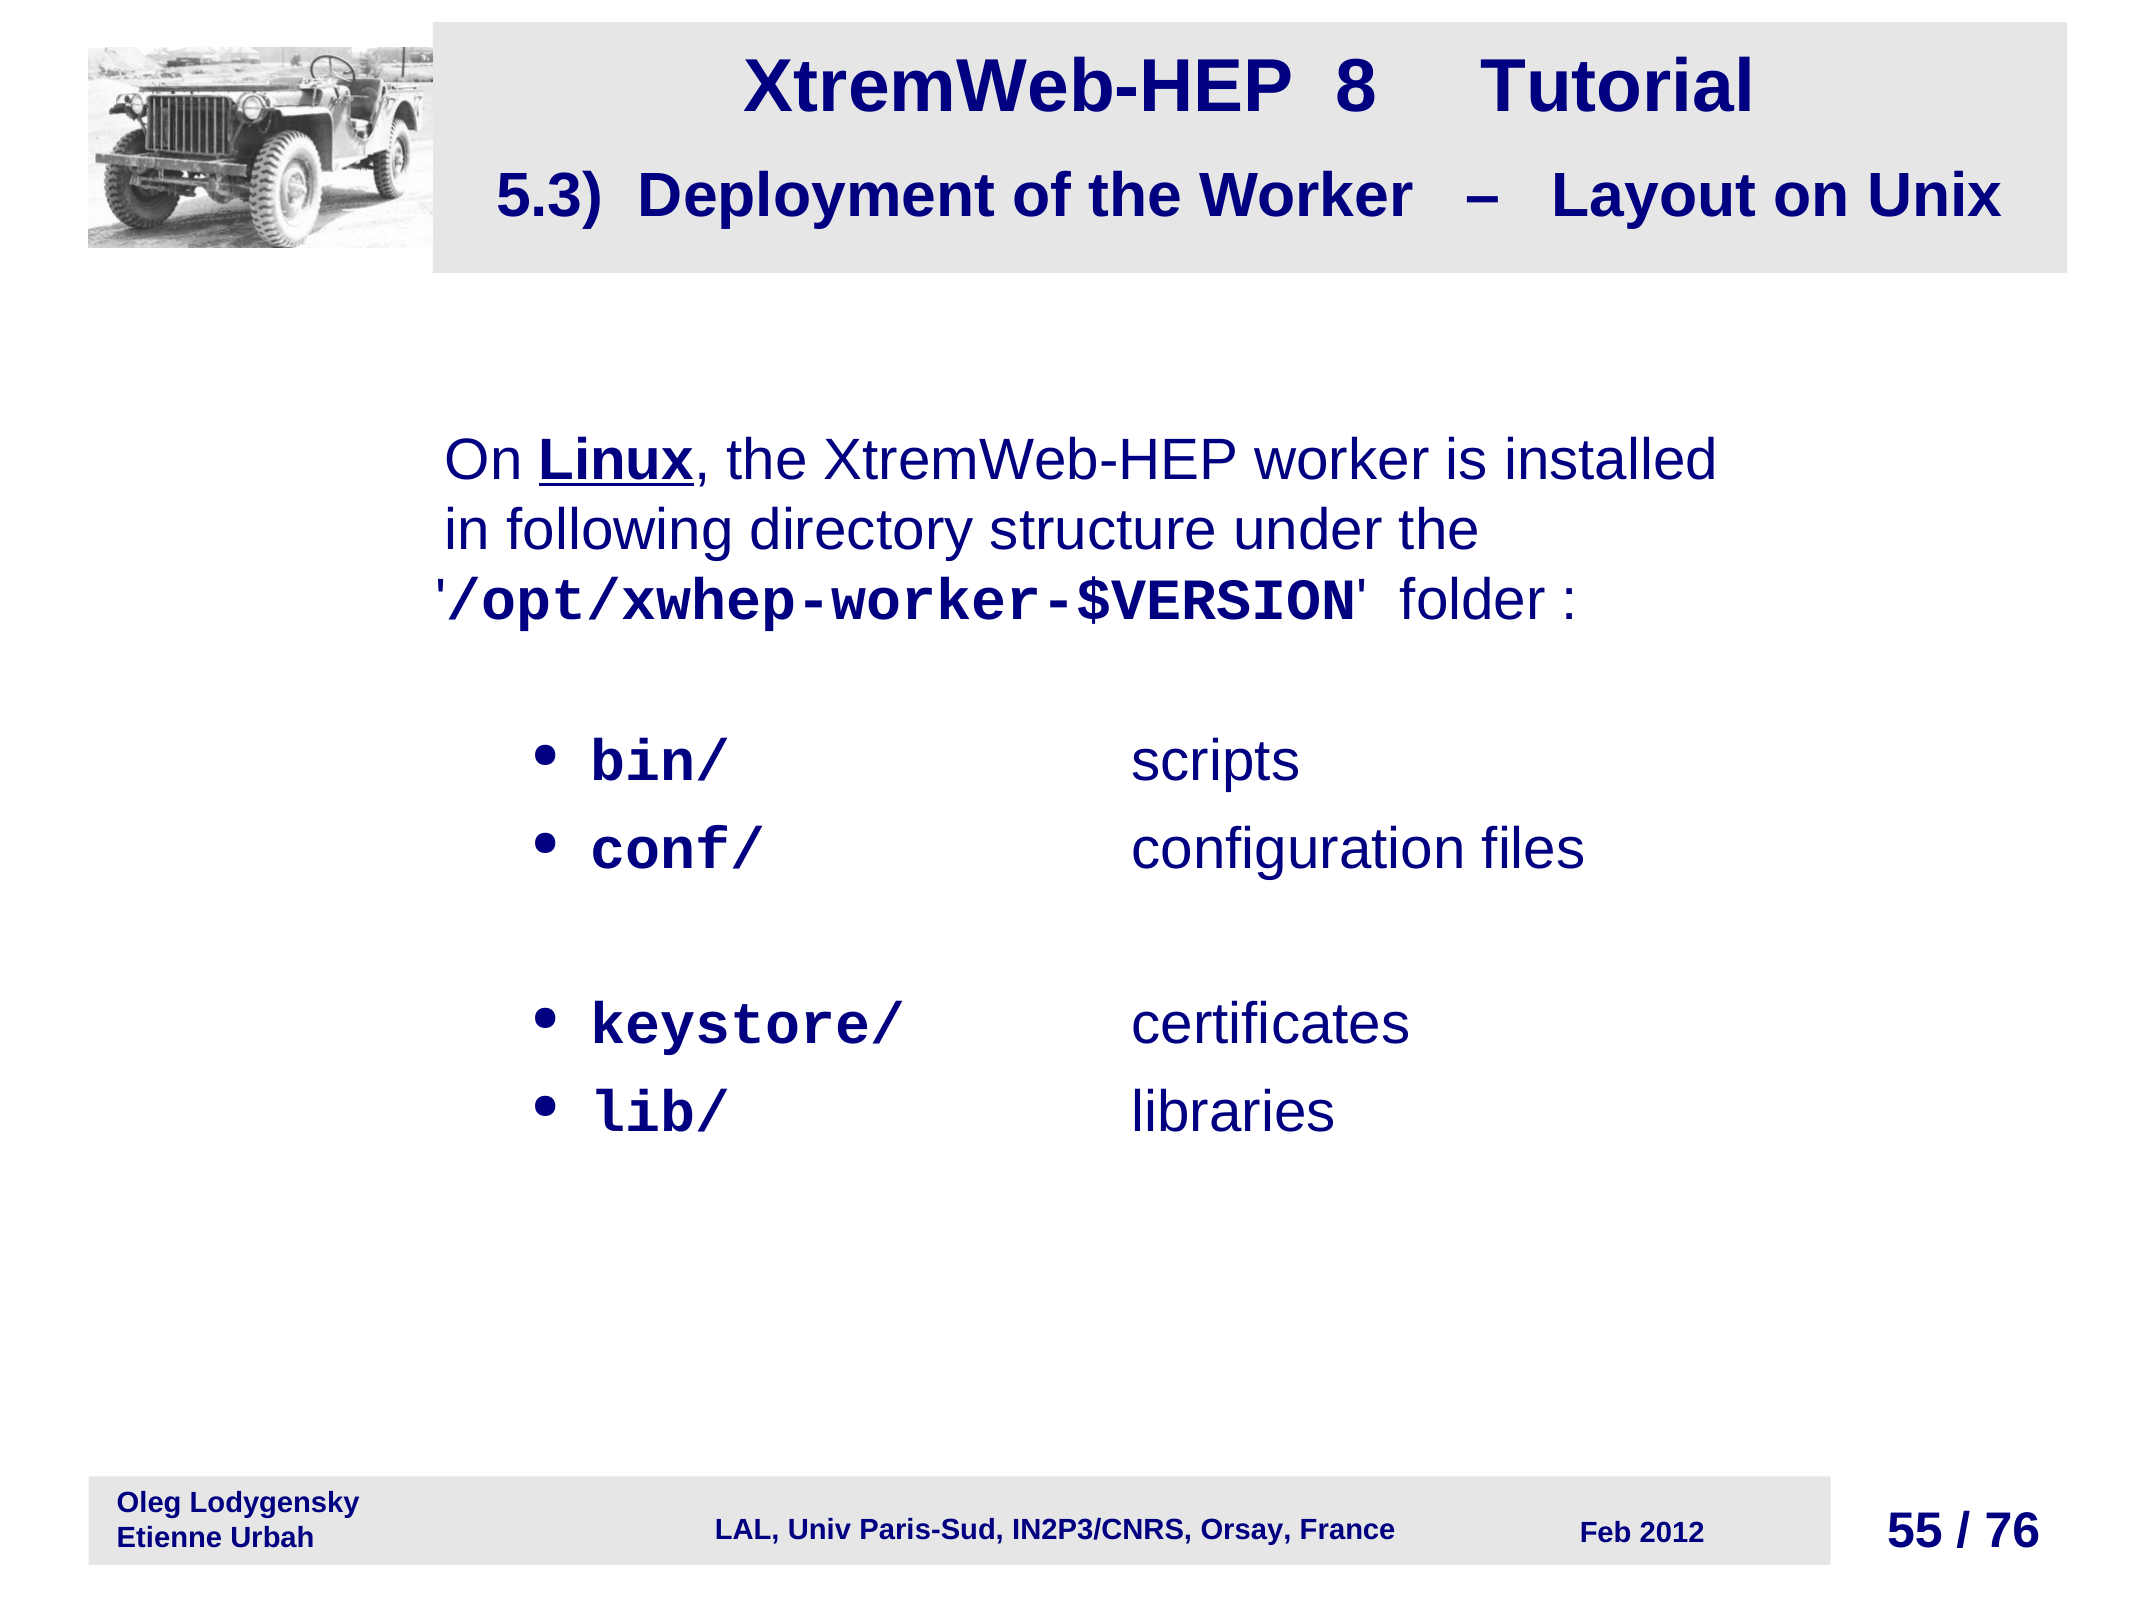

# 5.3) Deployment of the Worker – Layout on Unix
On Linux, the XtremWeb-HEP worker is installed in following directory structure under the
'/opt/xwhep-worker-$VERSION' folder :
bin/
conf/
keystore/
lib/
scripts
configuration files
certificates
libraries
55